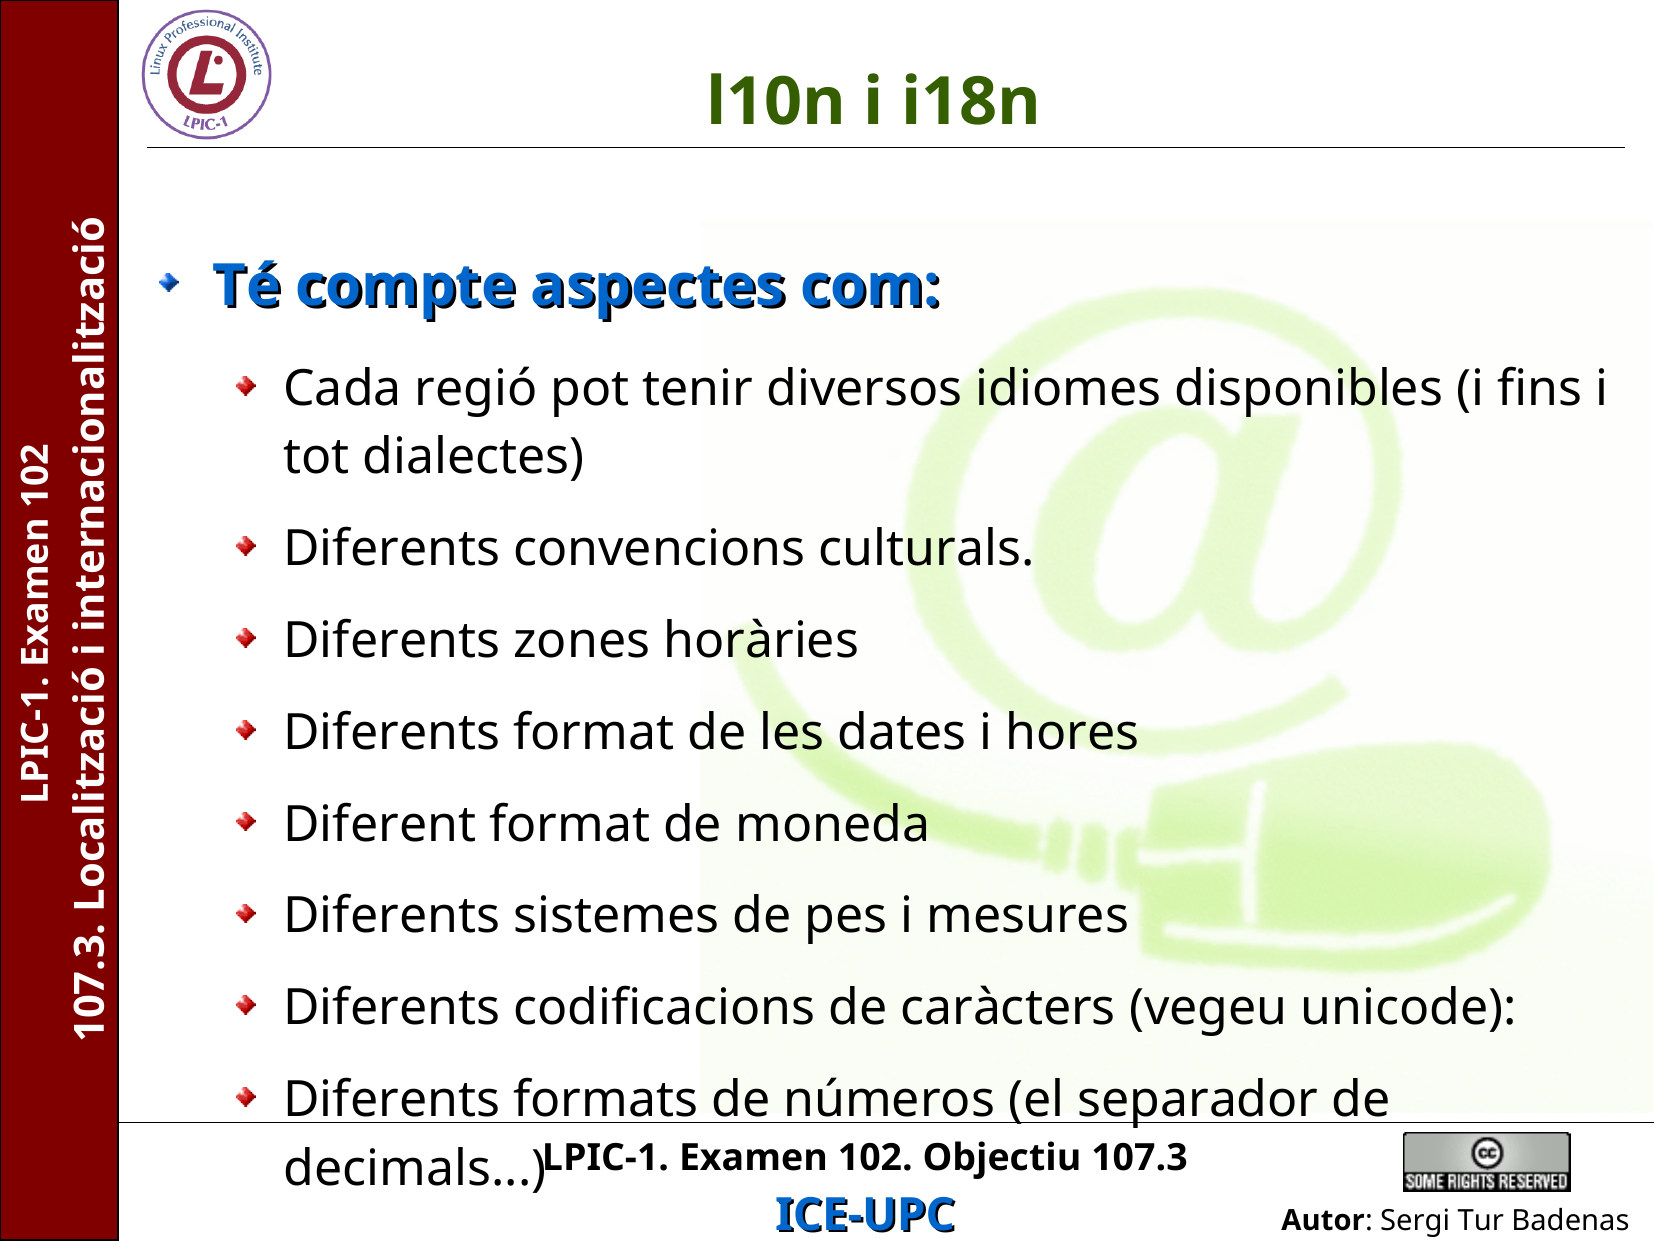

# l10n i i18n
Té compte aspectes com:
Cada regió pot tenir diversos idiomes disponibles (i fins i tot dialectes)
Diferents convencions culturals.
Diferents zones horàries
Diferents format de les dates i hores
Diferent format de moneda
Diferents sistemes de pes i mesures
Diferents codificacions de caràcters (vegeu unicode):
Diferents formats de números (el separador de decimals...)